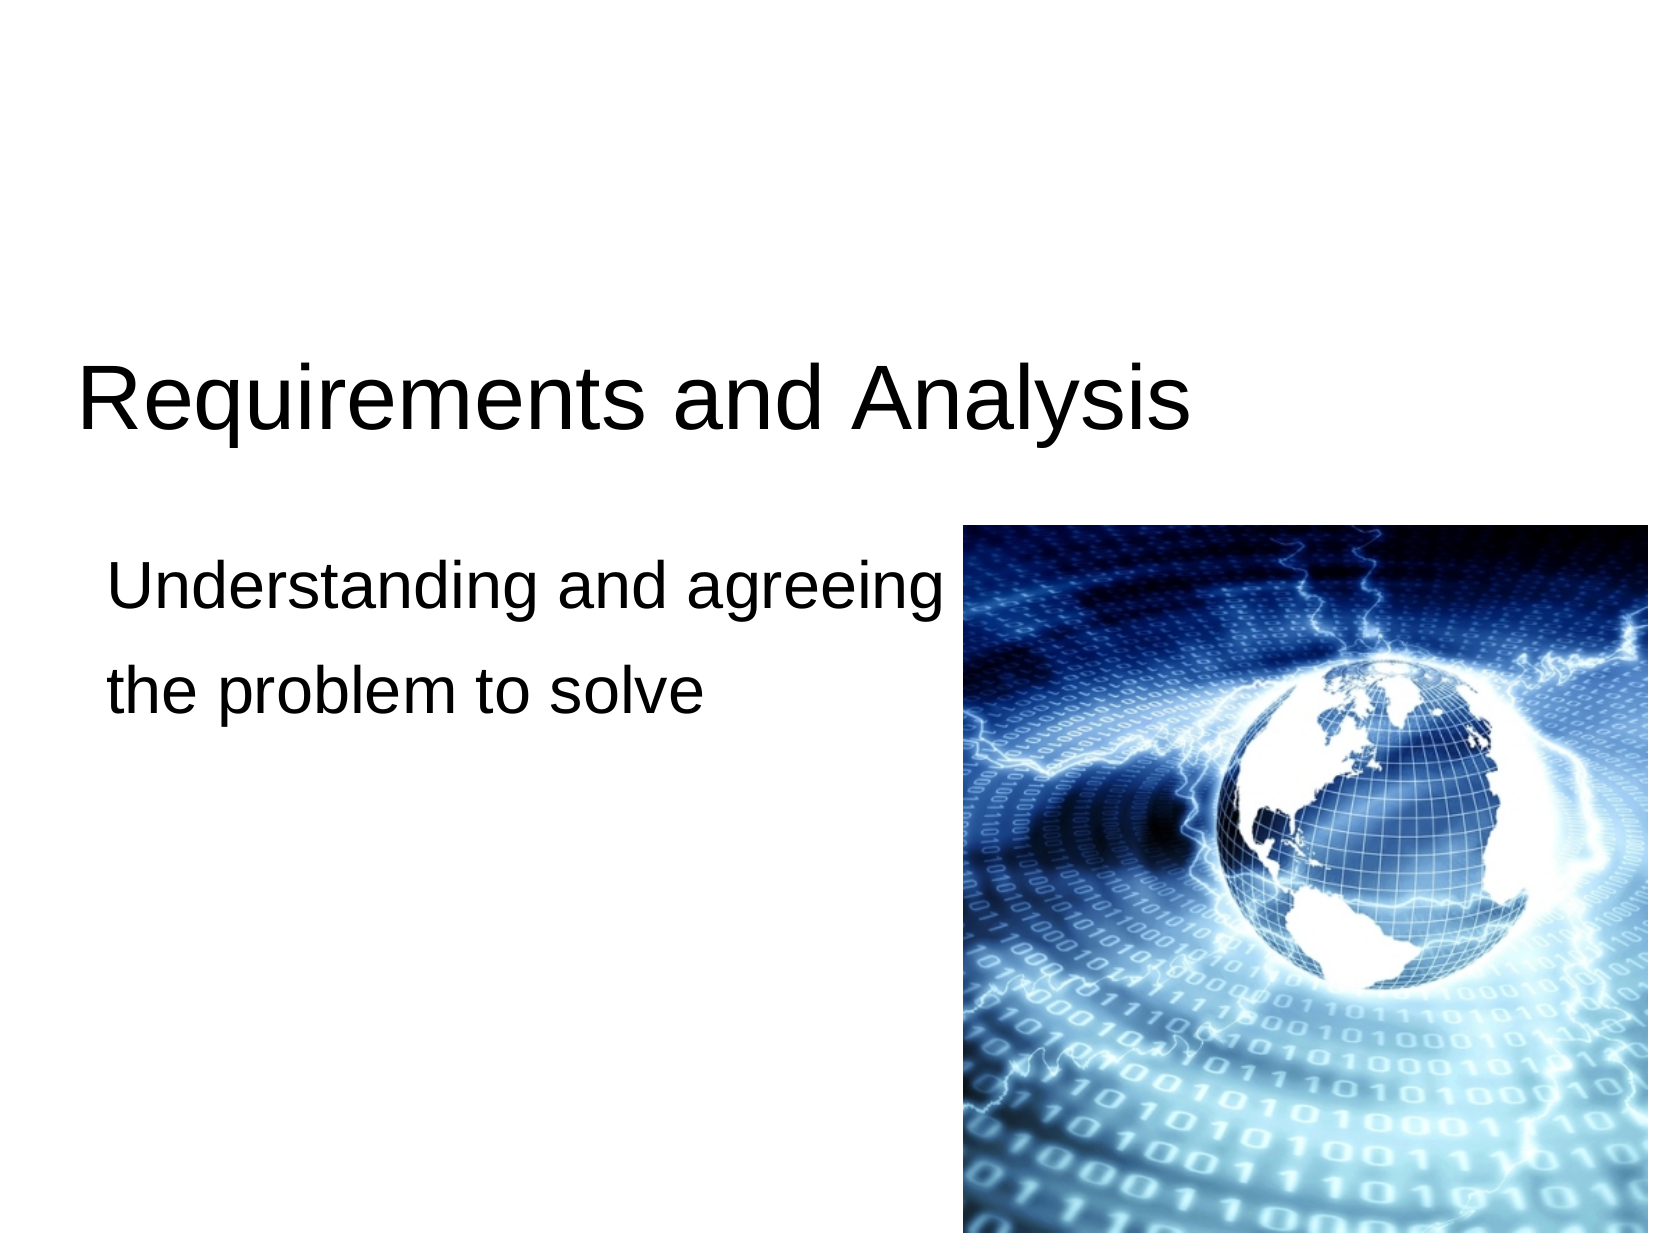

# Requirements and Analysis
Understanding and agreeing
the problem to solve
16